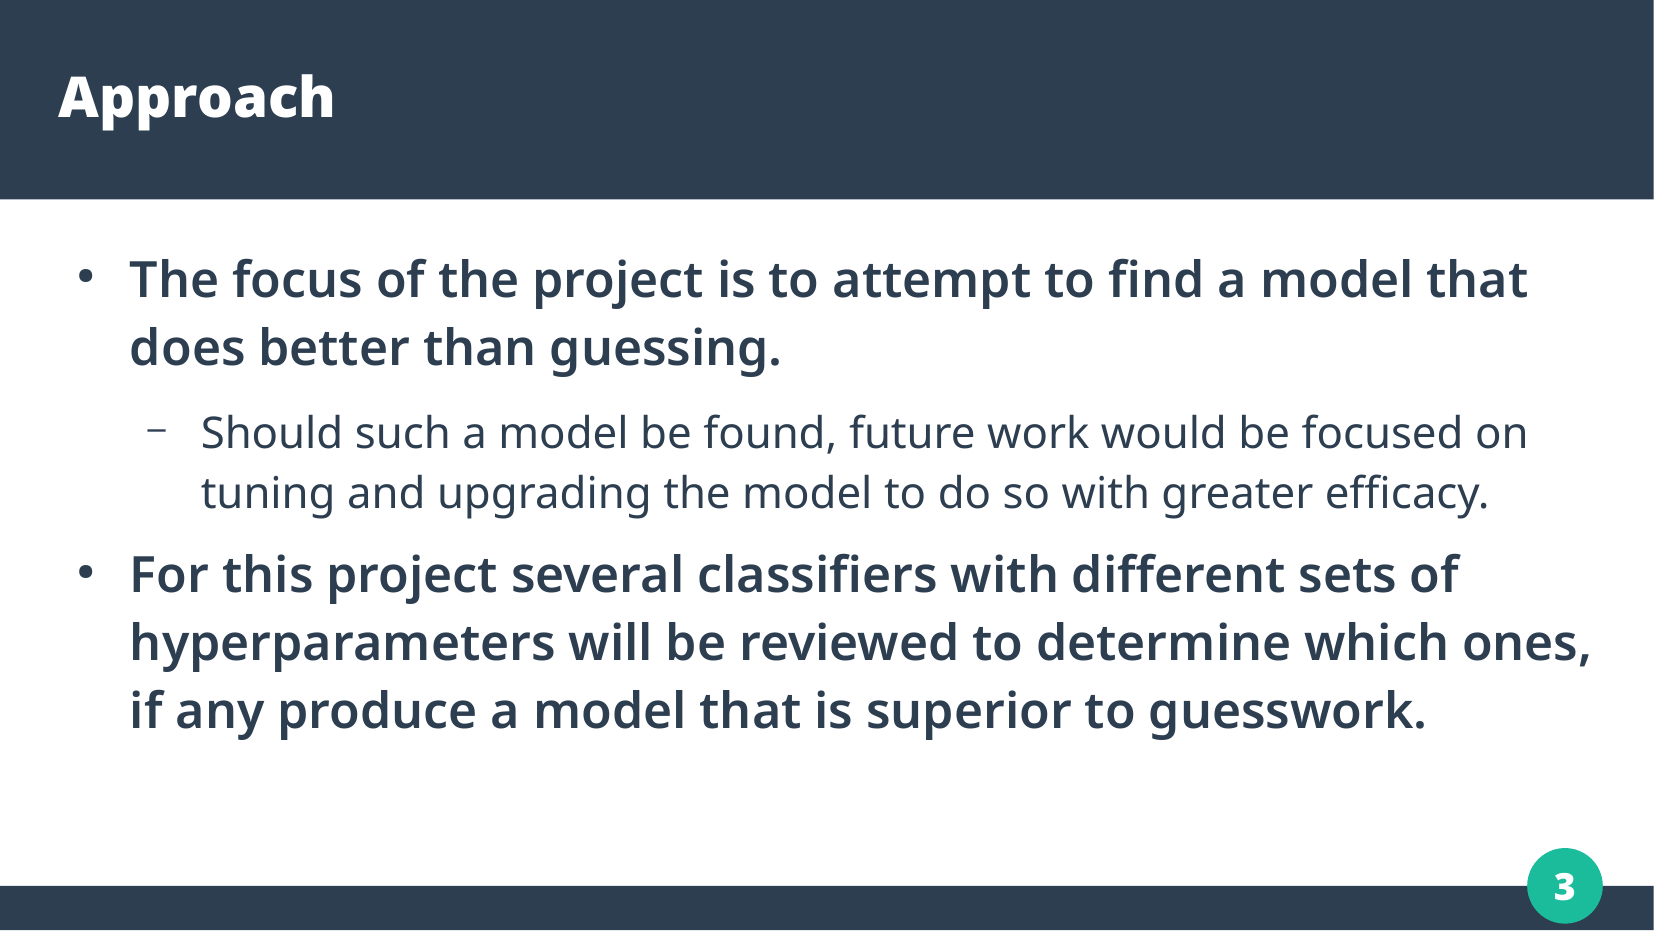

# Approach
The focus of the project is to attempt to find a model that does better than guessing.
Should such a model be found, future work would be focused on tuning and upgrading the model to do so with greater efficacy.
For this project several classifiers with different sets of hyperparameters will be reviewed to determine which ones, if any produce a model that is superior to guesswork.